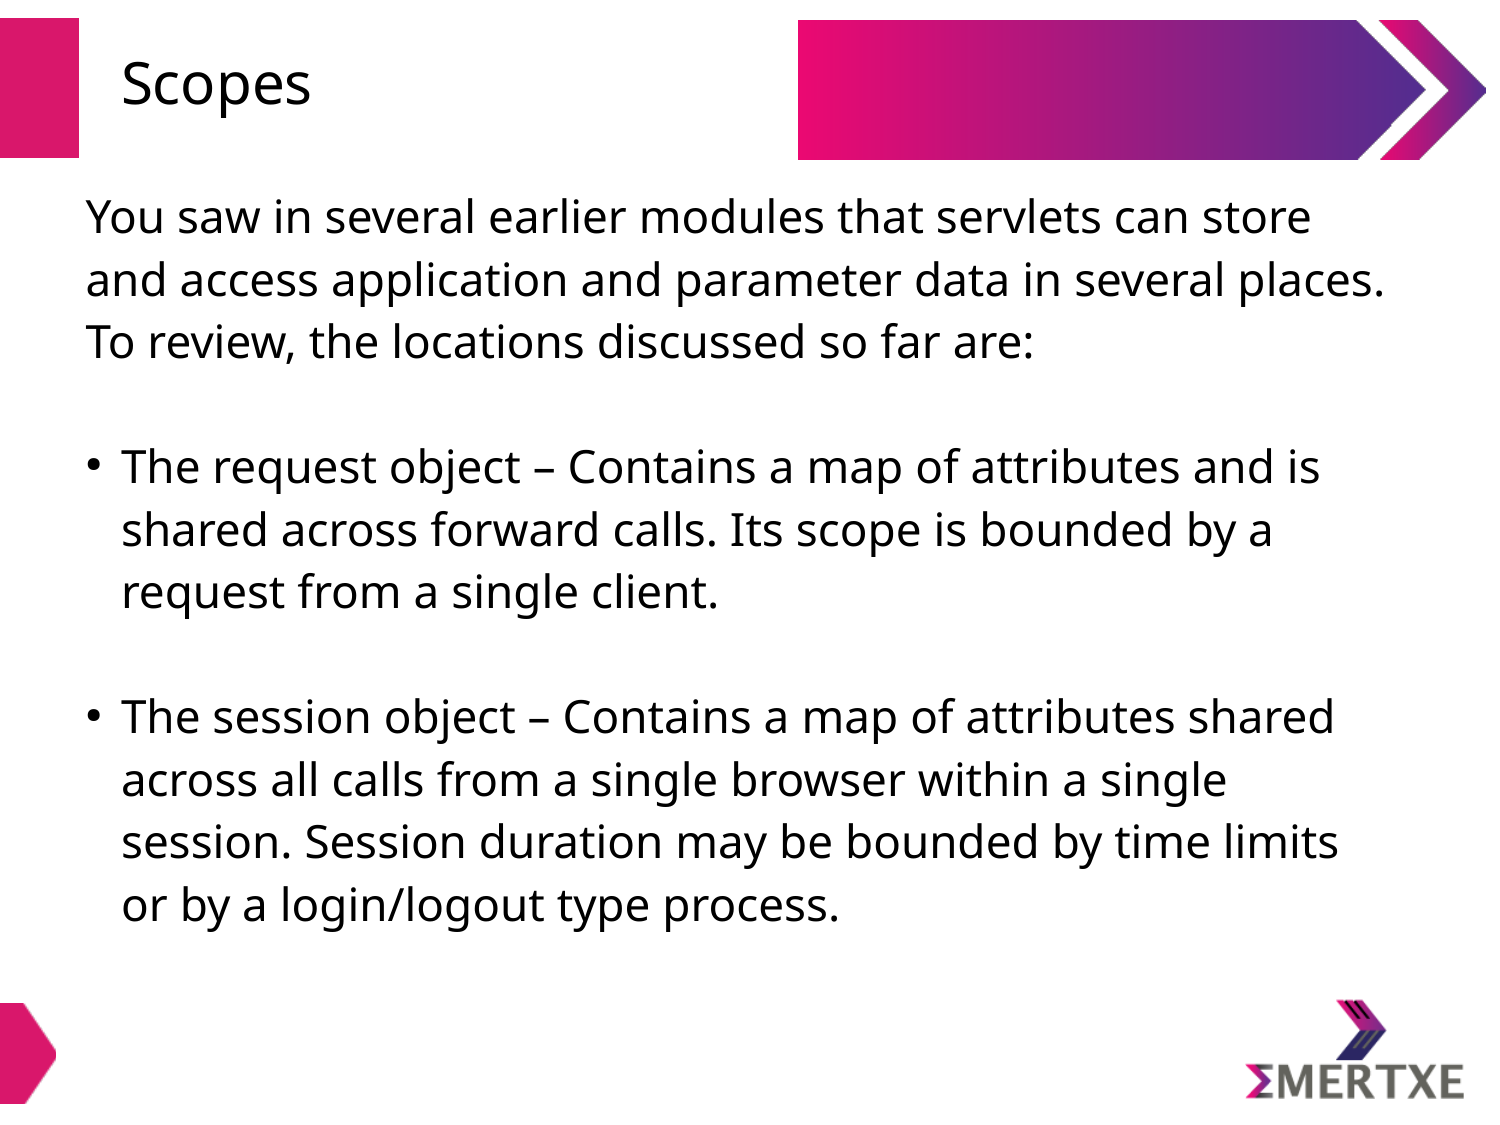

Scopes
You saw in several earlier modules that servlets can store and access application and parameter data in several places. To review, the locations discussed so far are:
The request object – Contains a map of attributes and is shared across forward calls. Its scope is bounded by a request from a single client.
The session object – Contains a map of attributes shared across all calls from a single browser within a single session. Session duration may be bounded by time limits or by a login/logout type process.